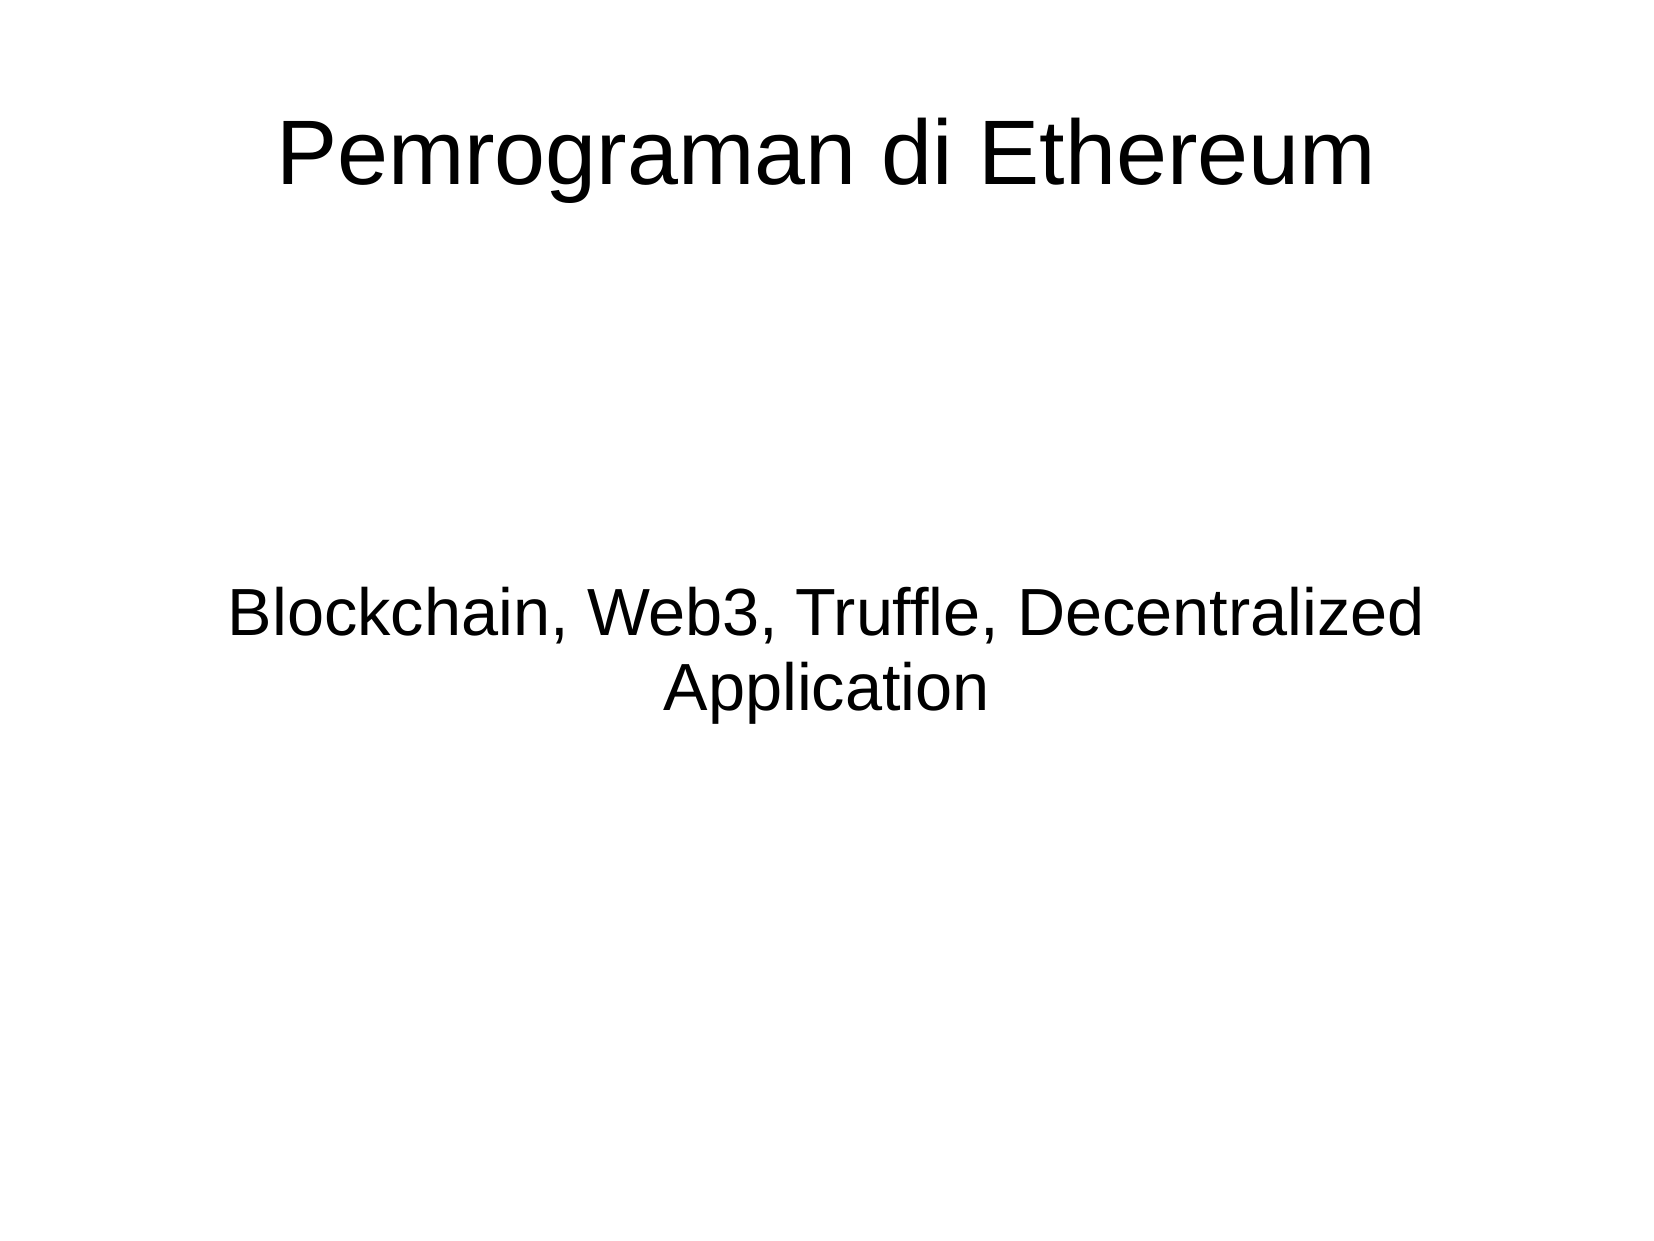

# Pemrograman di Ethereum
Blockchain, Web3, Truffle, Decentralized Application